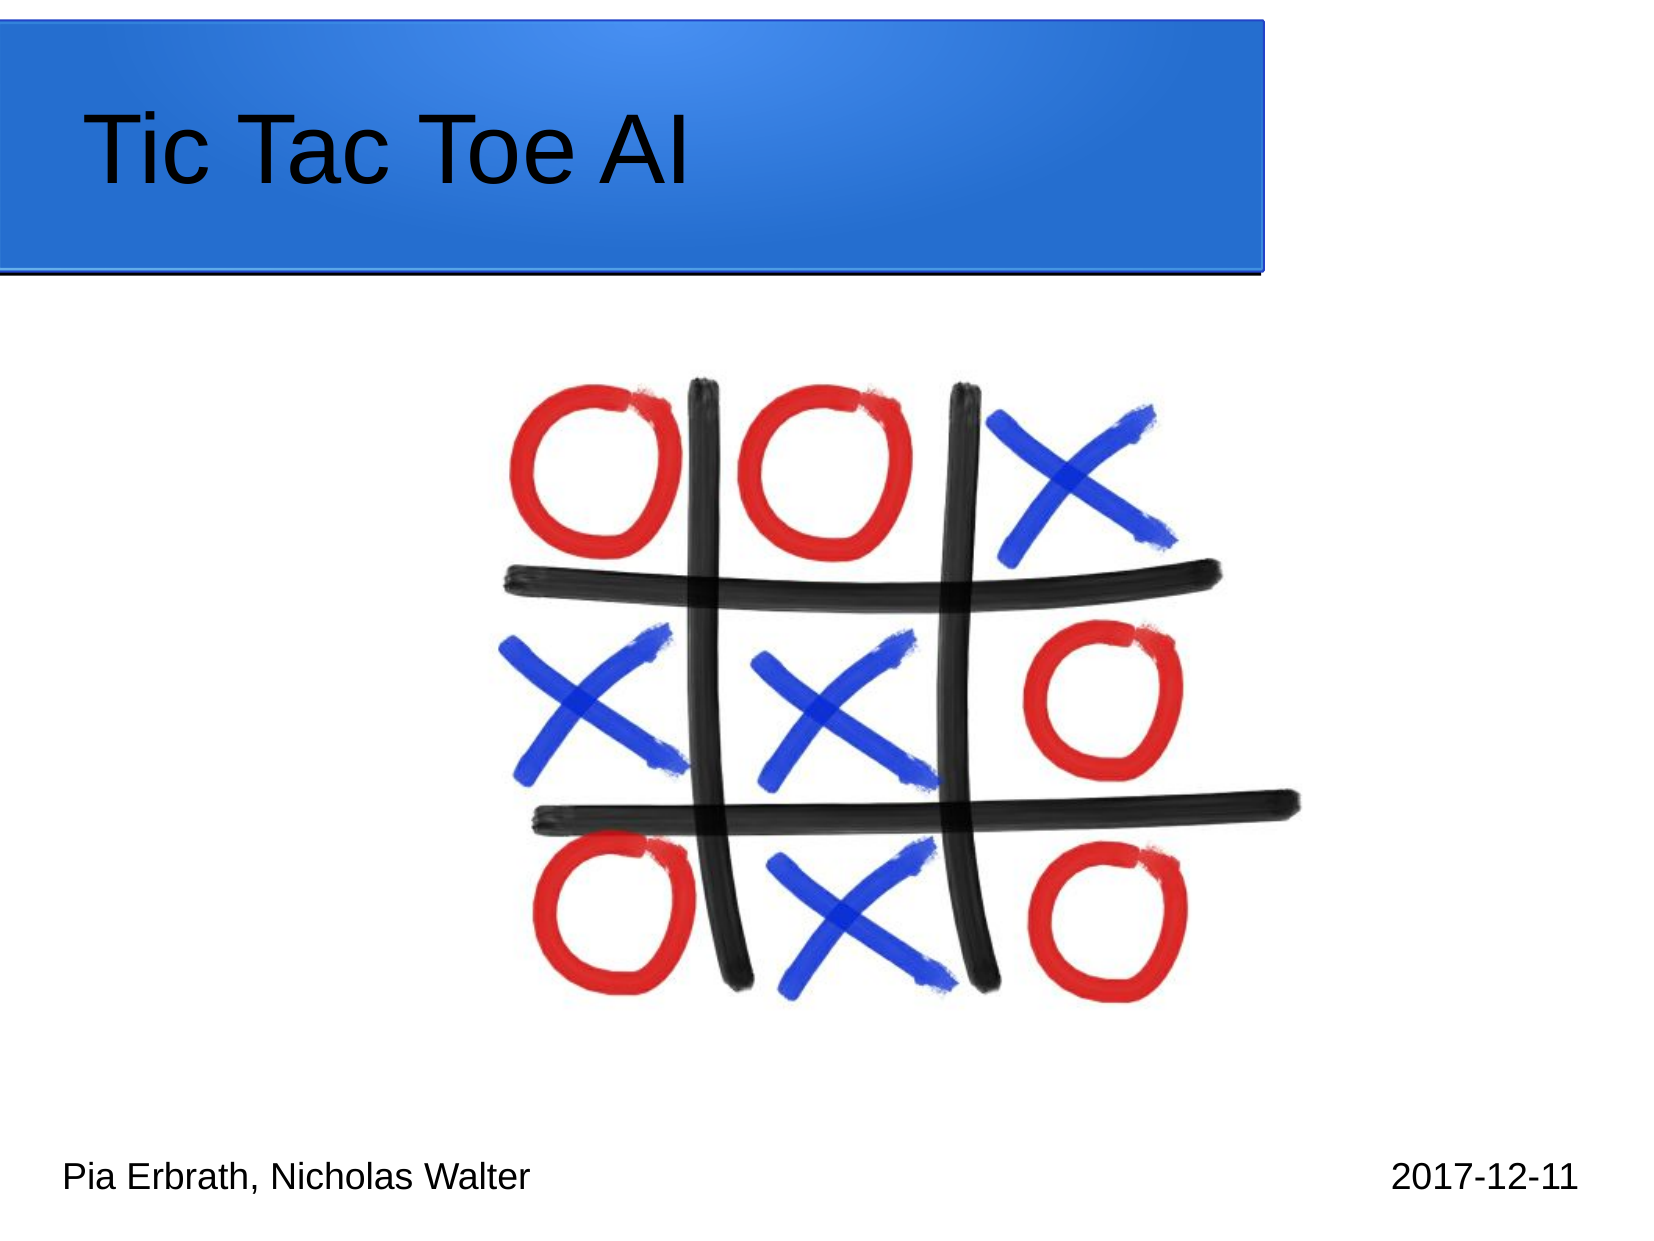

# Tic Tac Toe AI
Pia Erbrath, Nicholas Walter												2017-12-11